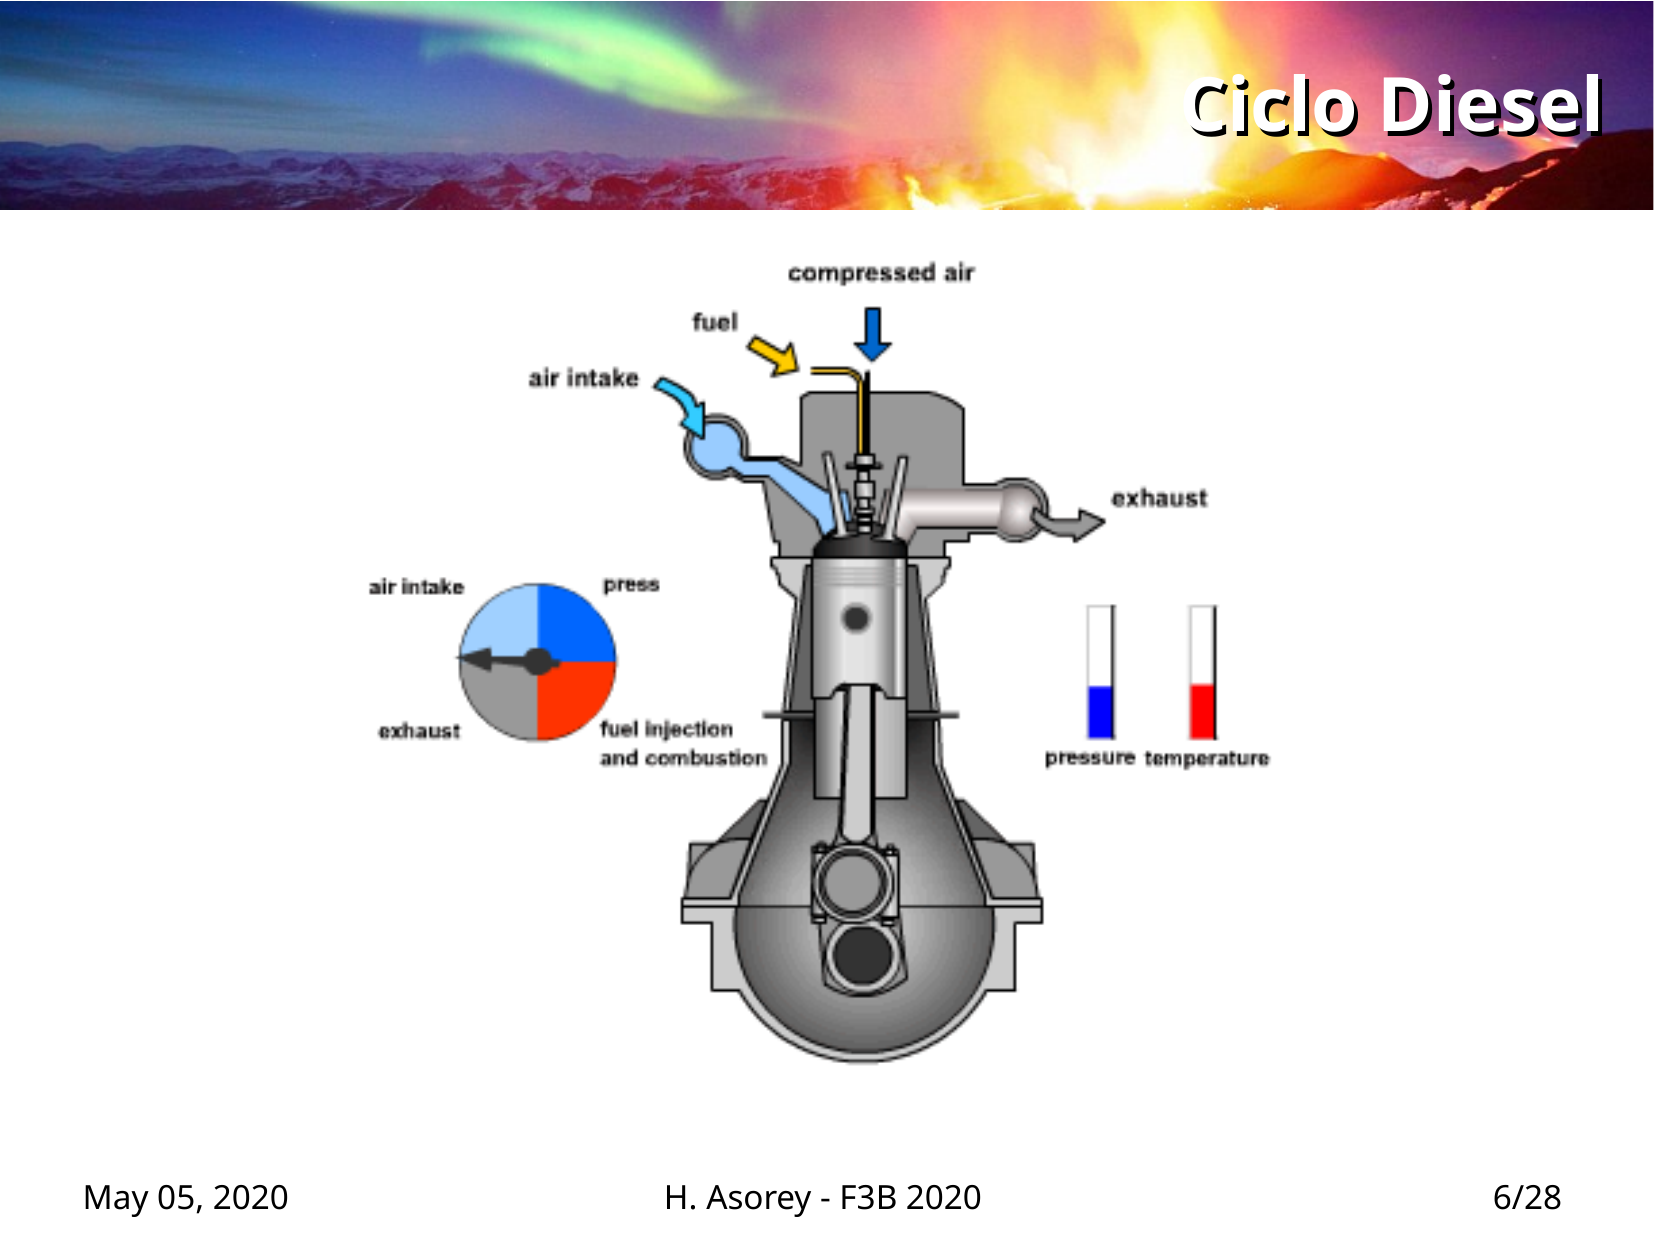

# Ciclo Diesel
May 05, 2020
H. Asorey - F3B 2020
6